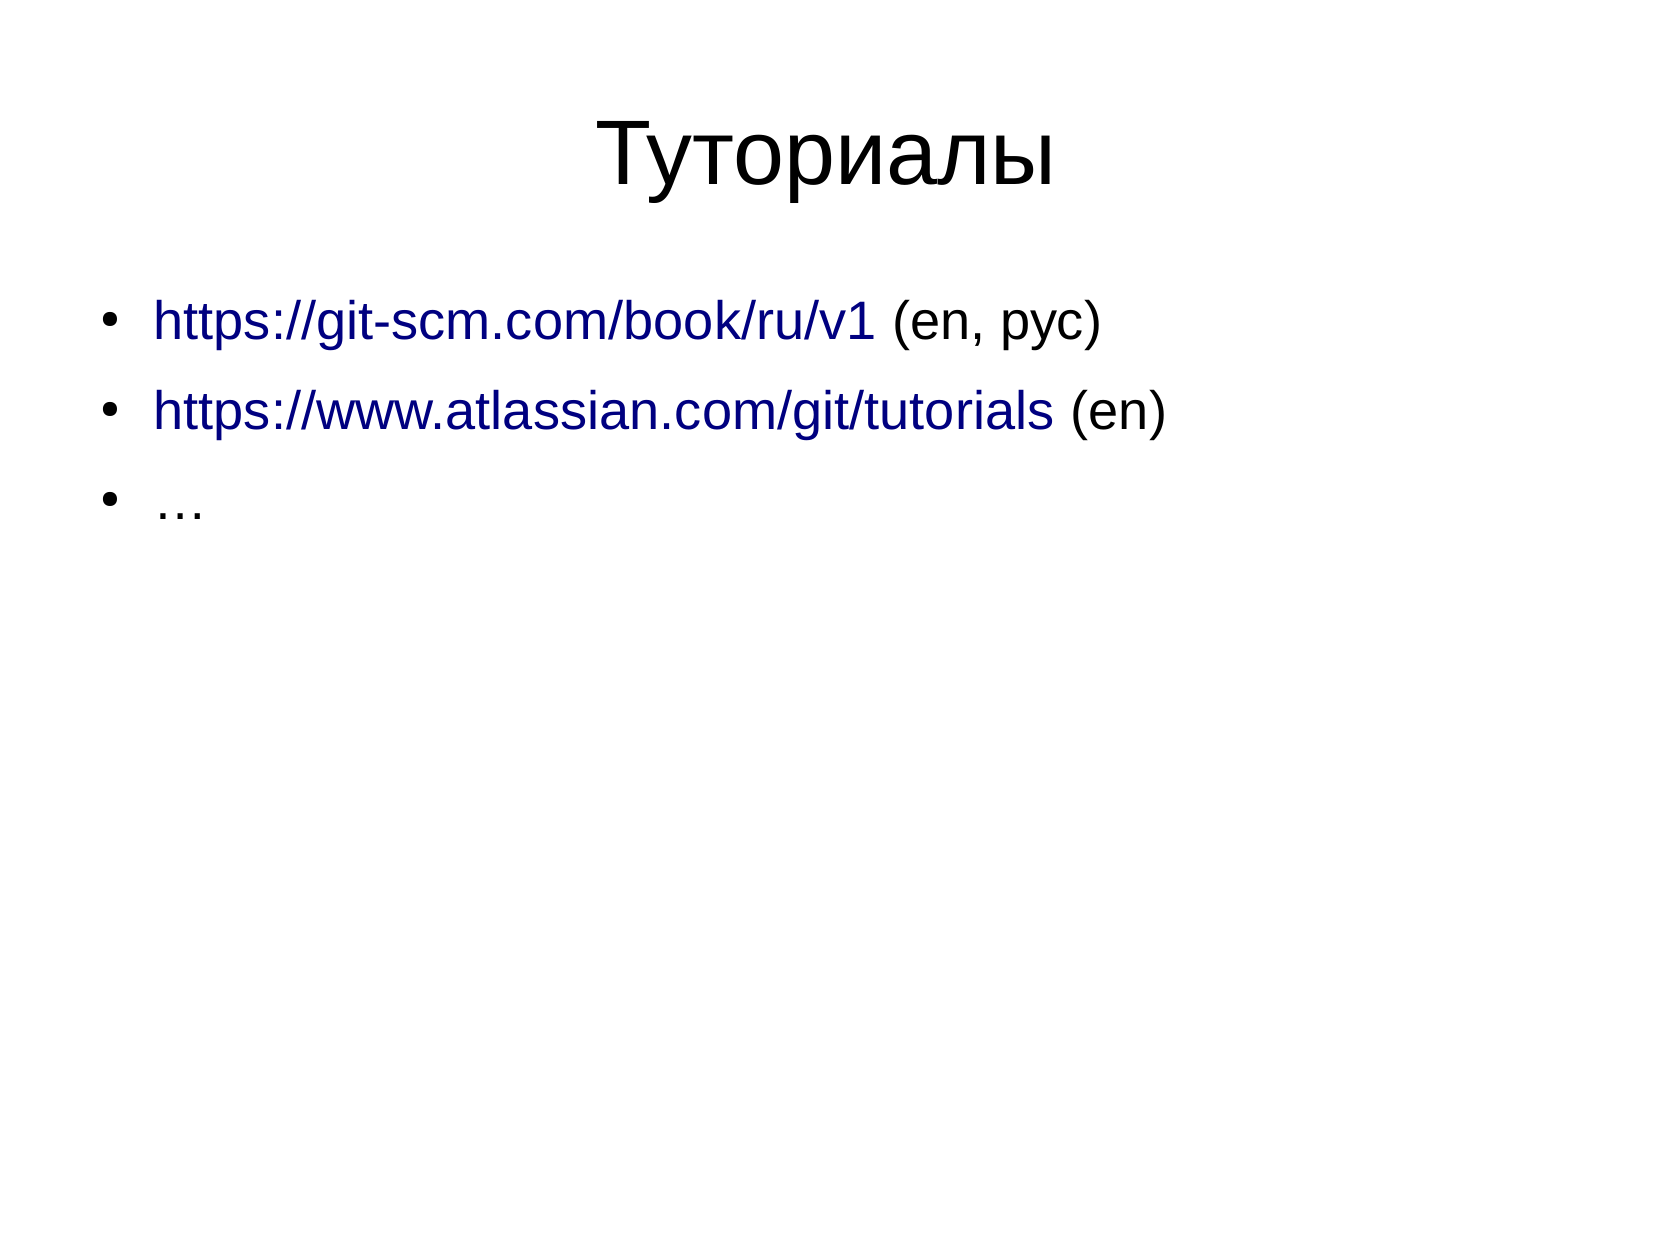

# Туториалы
https://git-scm.com/book/ru/v1 (en, рус)
https://www.atlassian.com/git/tutorials (en)
…